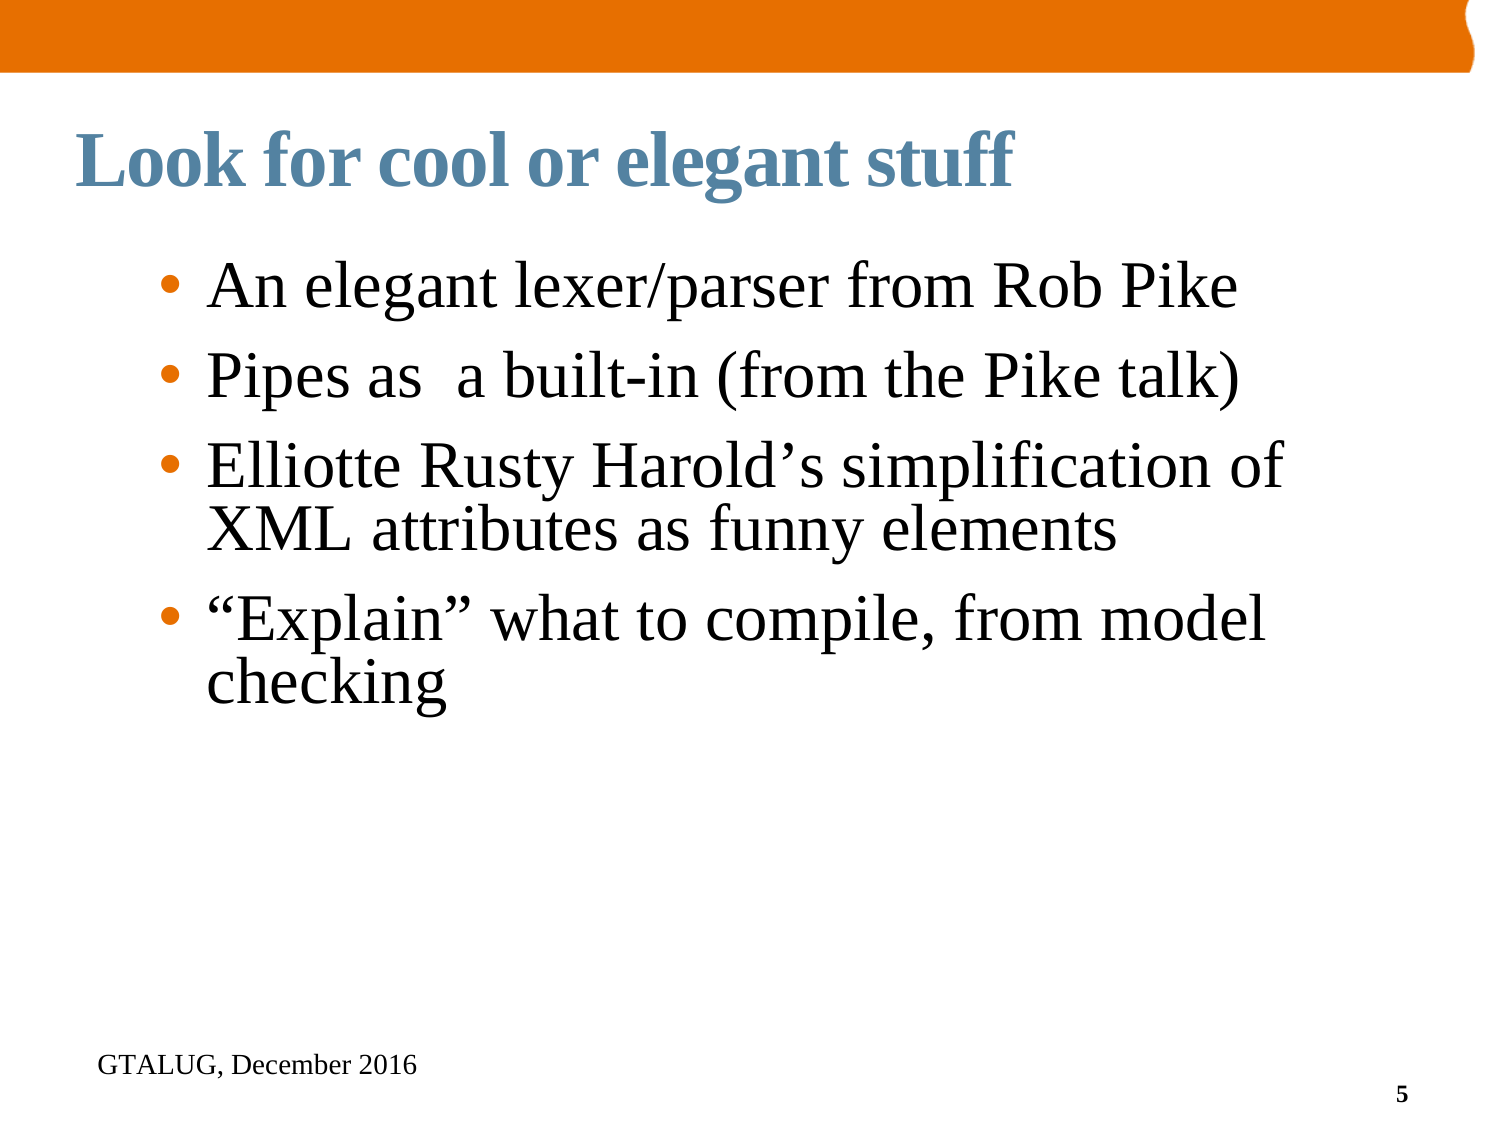

# Look for cool or elegant stuff
An elegant lexer/parser from Rob Pike
Pipes as a built-in (from the Pike talk)
Elliotte Rusty Harold’s simplification of XML attributes as funny elements
“Explain” what to compile, from model checking